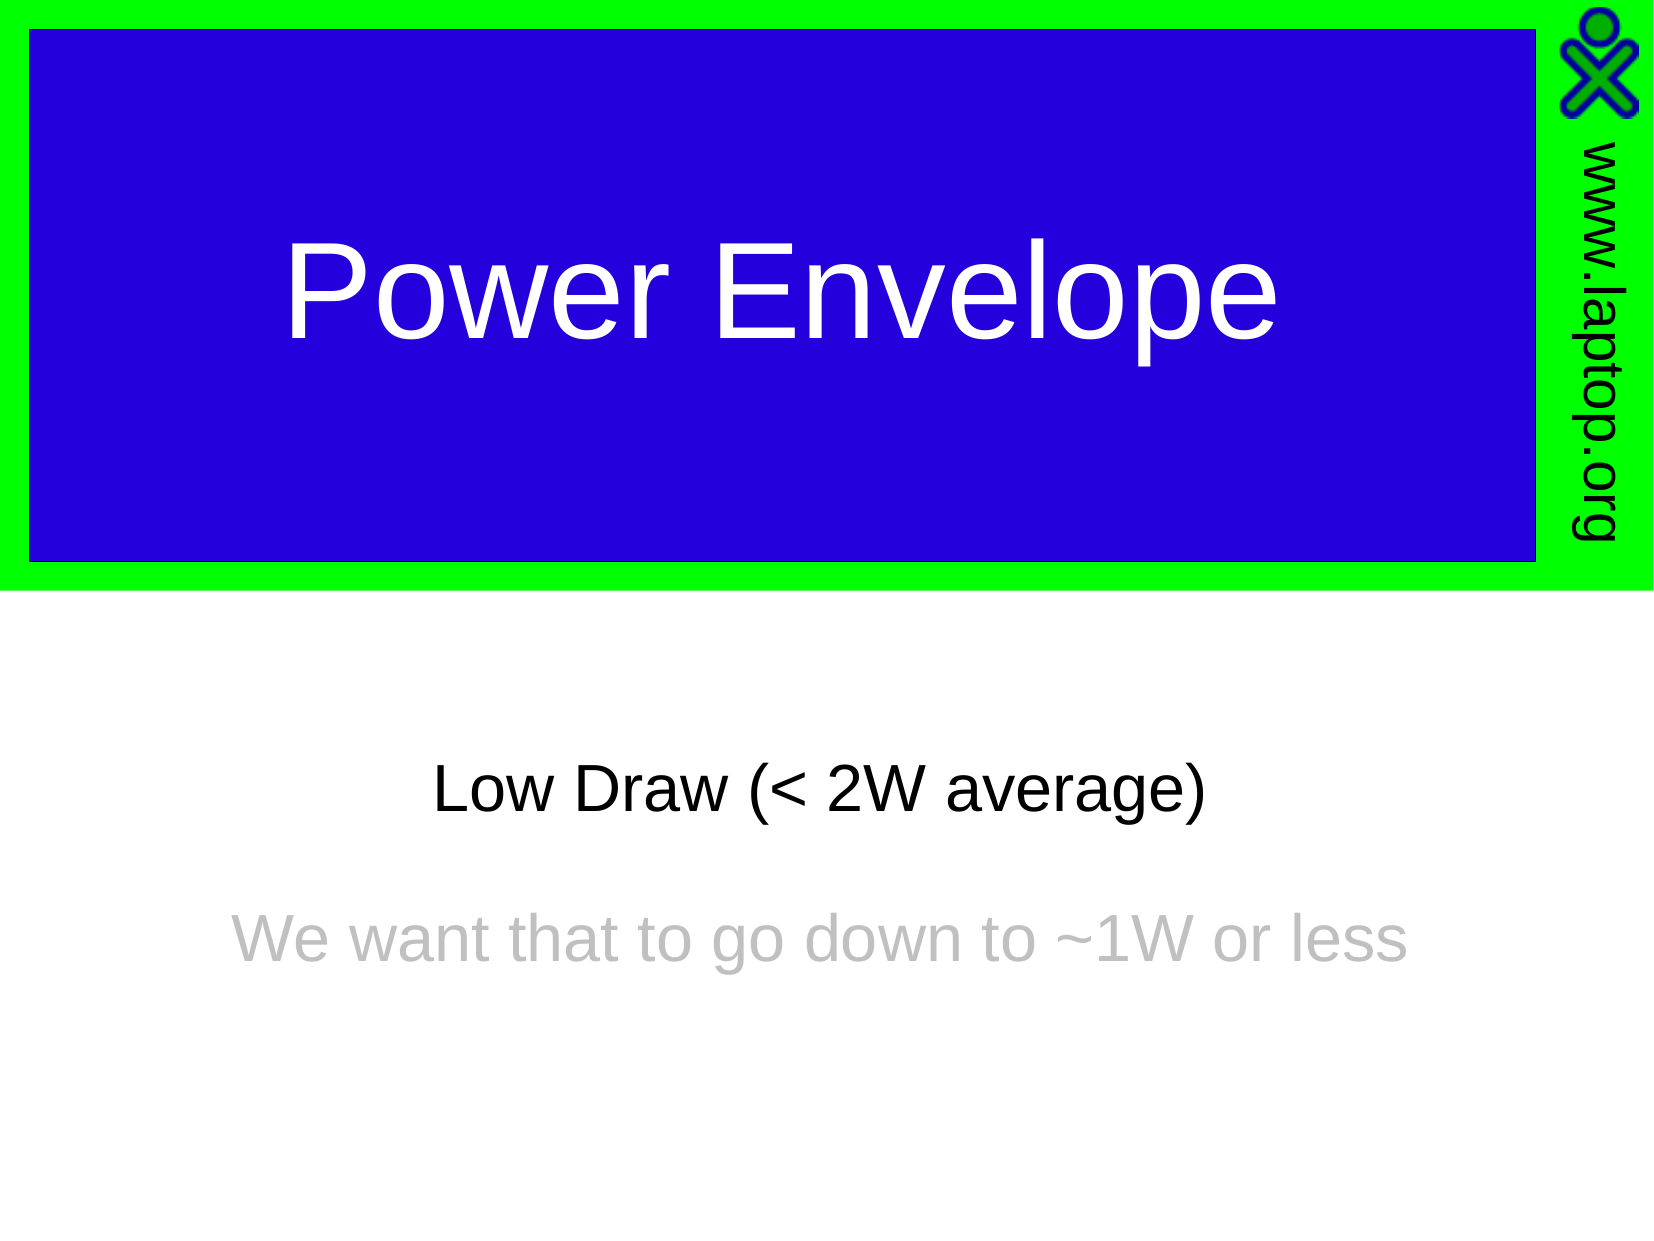

# Power Envelope
Low Draw (< 2W average)
We want that to go down to ~1W or less